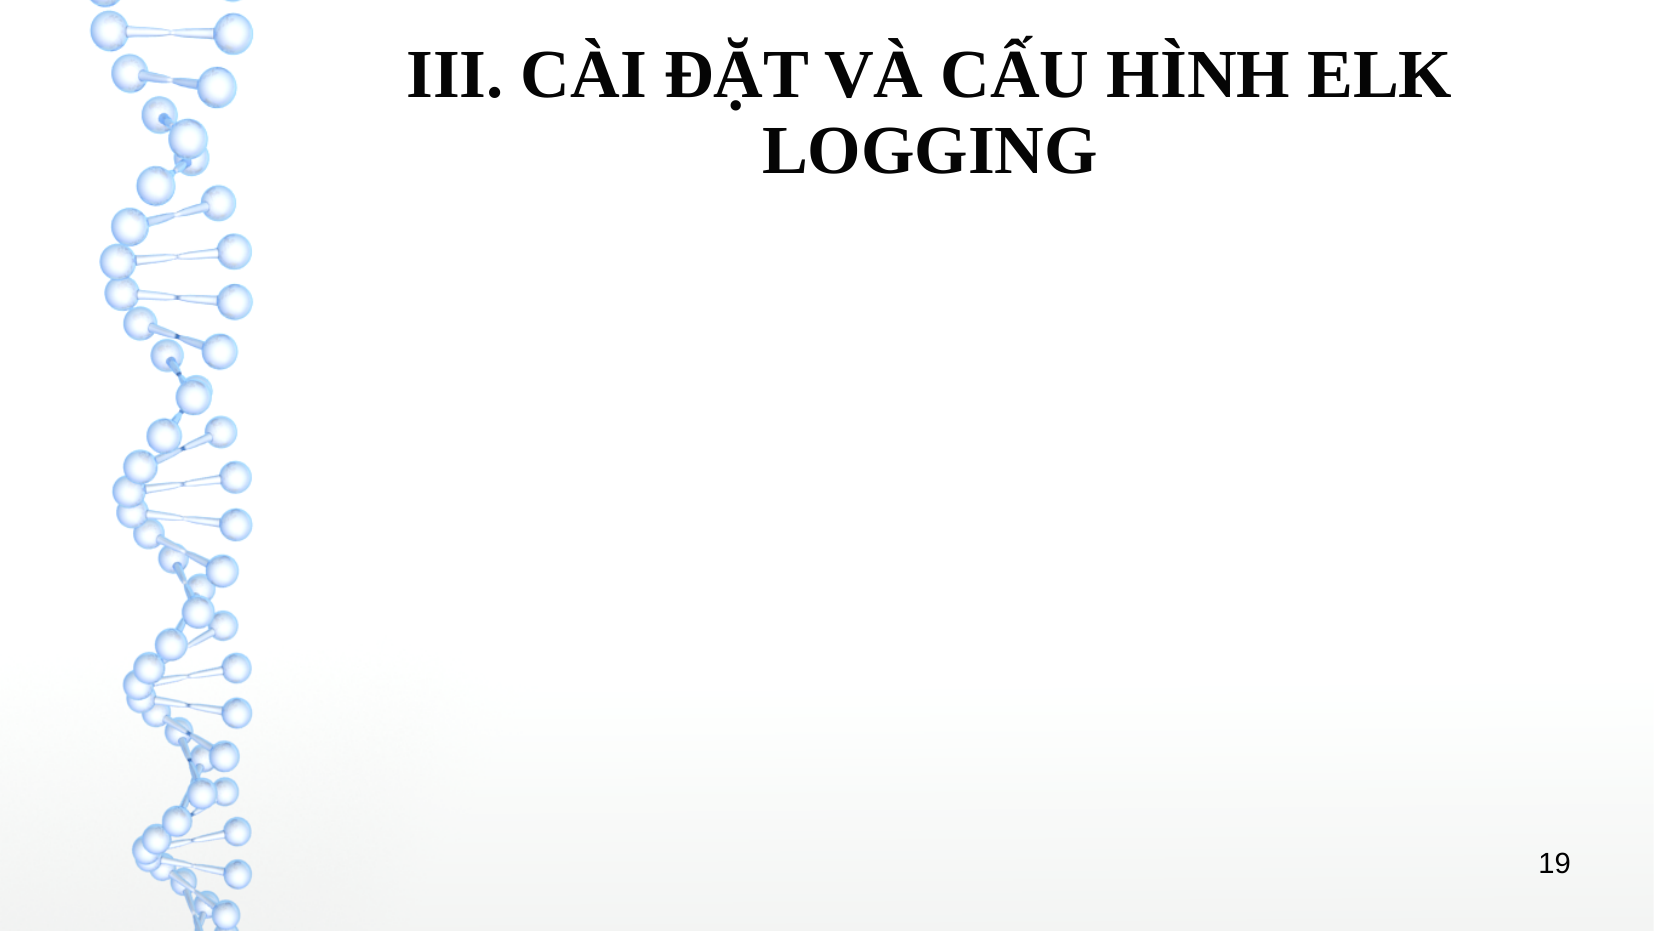

# III. CÀI ĐẶT VÀ CẤU HÌNH ELK LOGGING
19